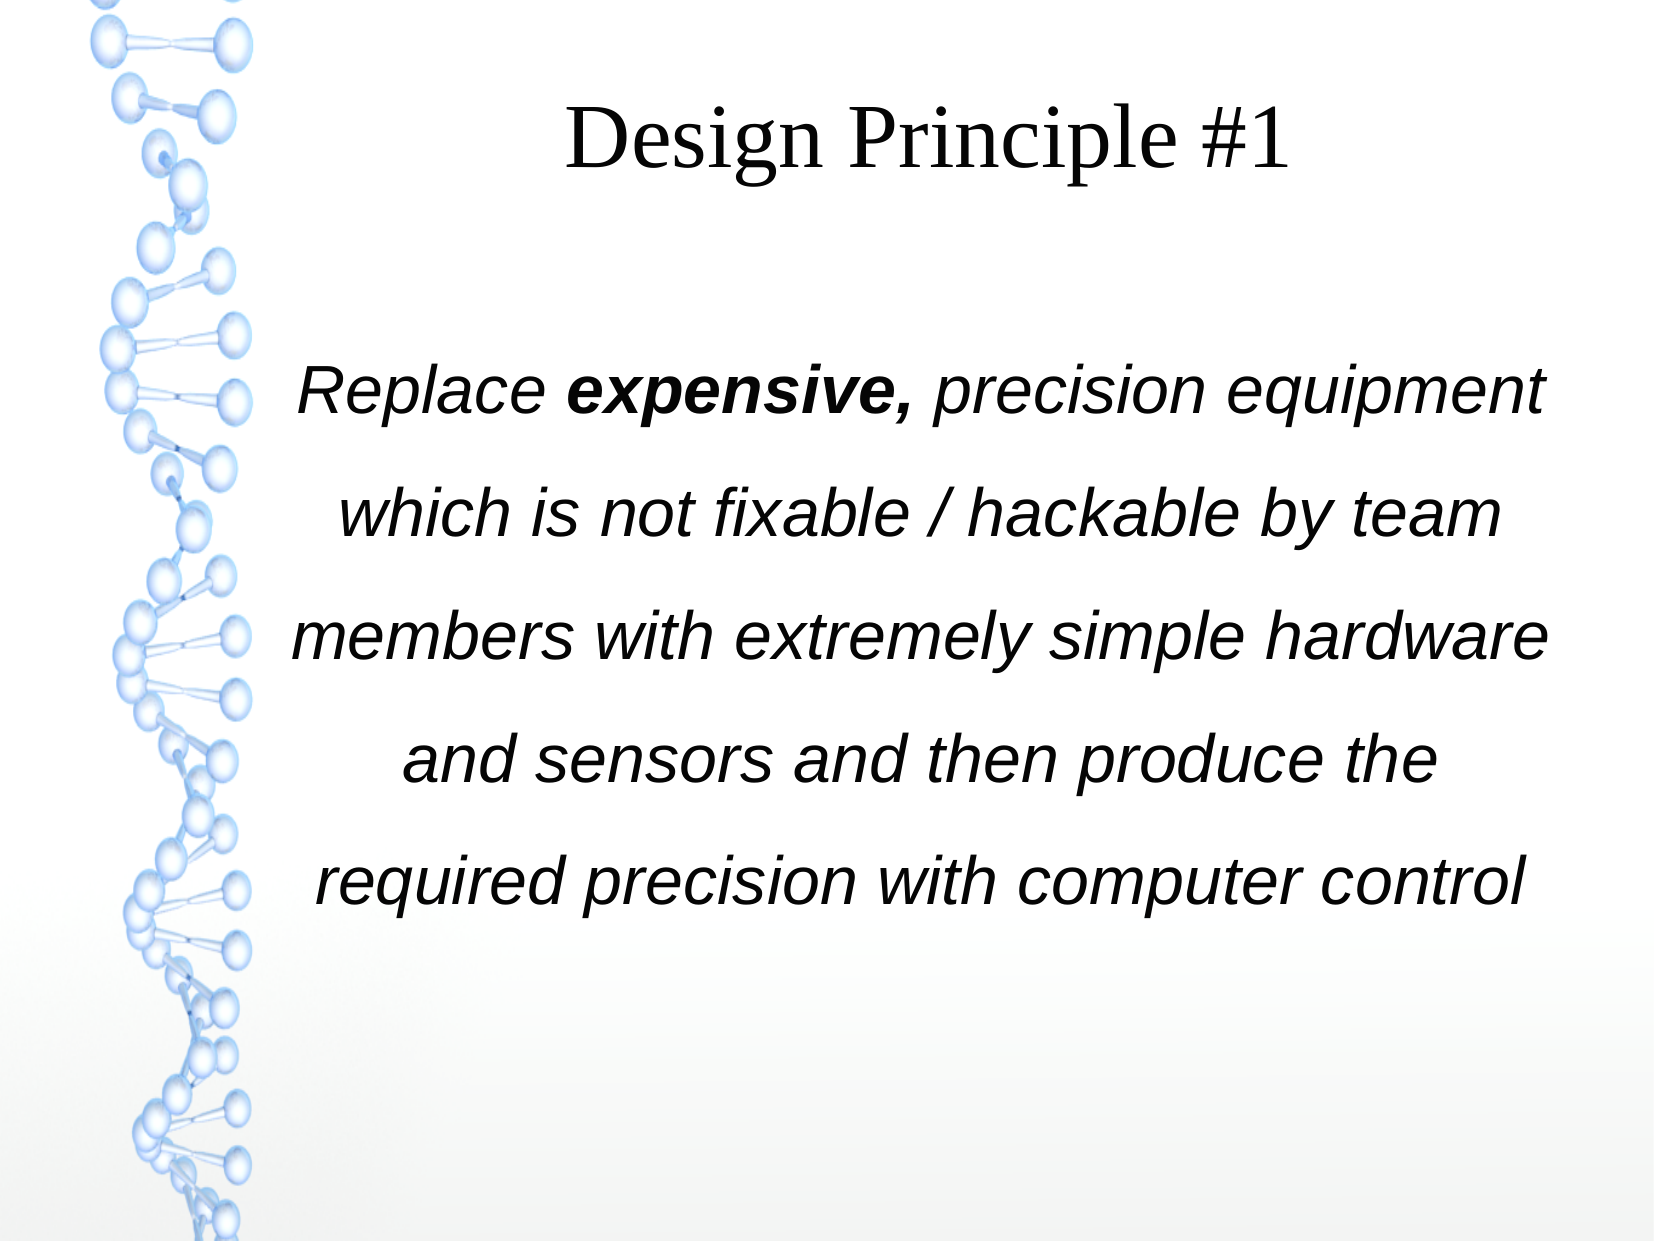

# Design Principle #1
Replace expensive, precision equipment which is not fixable / hackable by team members with extremely simple hardware and sensors and then produce the required precision with computer control